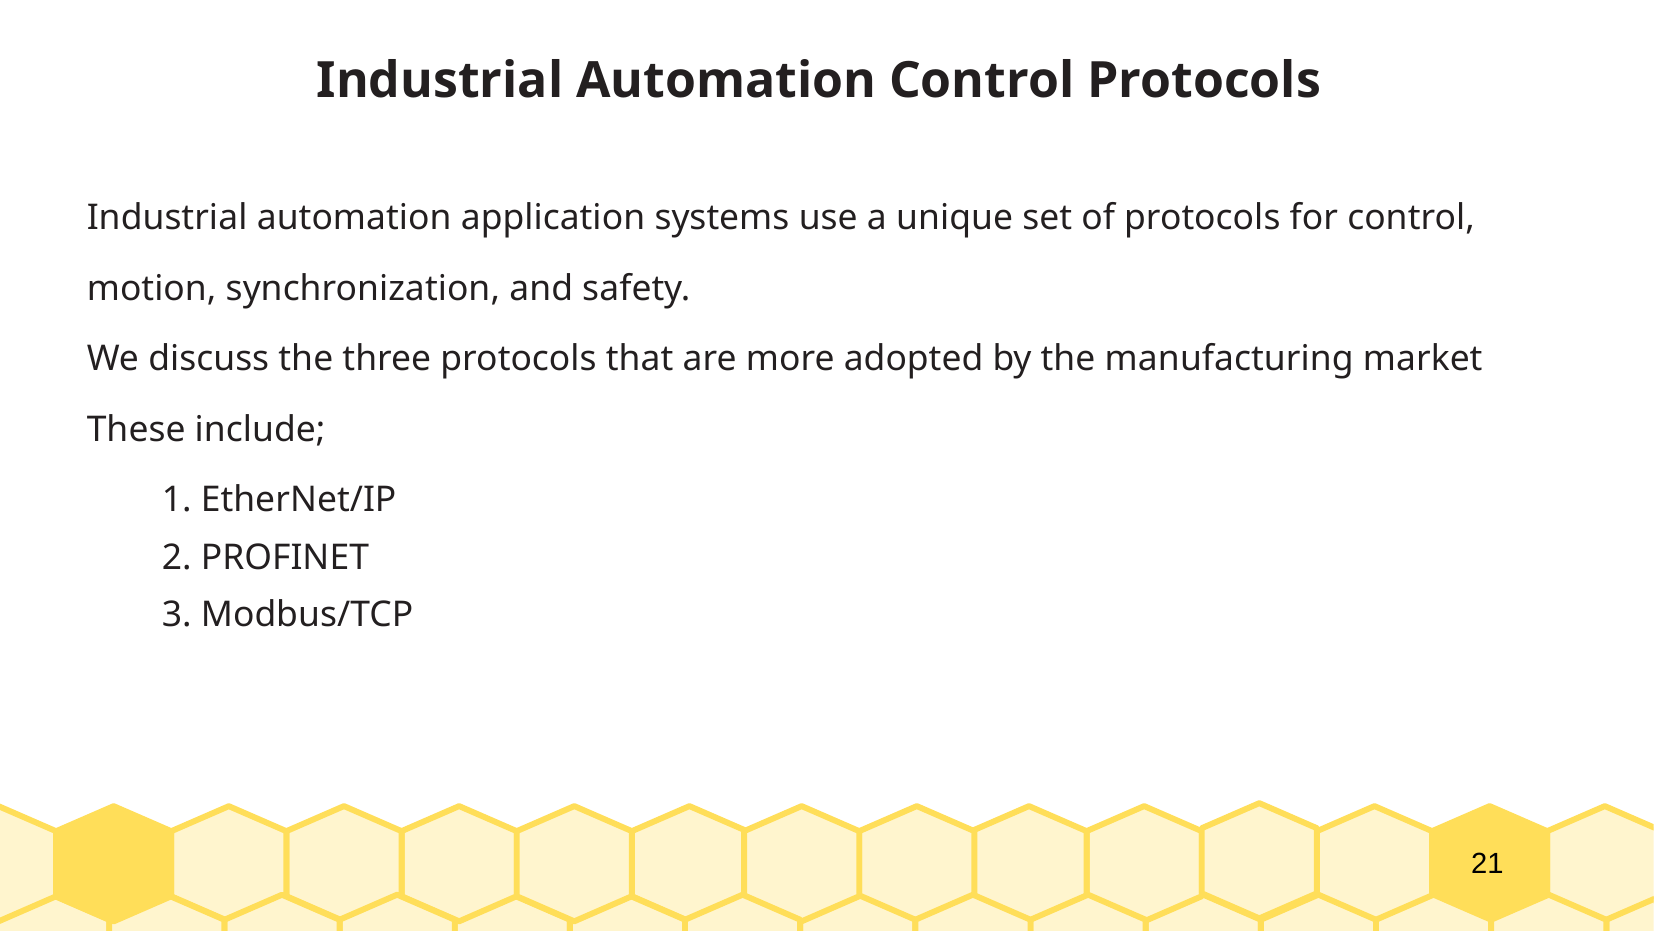

# Industrial Automation Control Protocols
Industrial automation application systems use a unique set of protocols for control,
motion, synchronization, and safety.
We discuss the three protocols that are more adopted by the manufacturing market
These include;
 	1. EtherNet/IP
 	2. PROFINET
 	3. Modbus/TCP